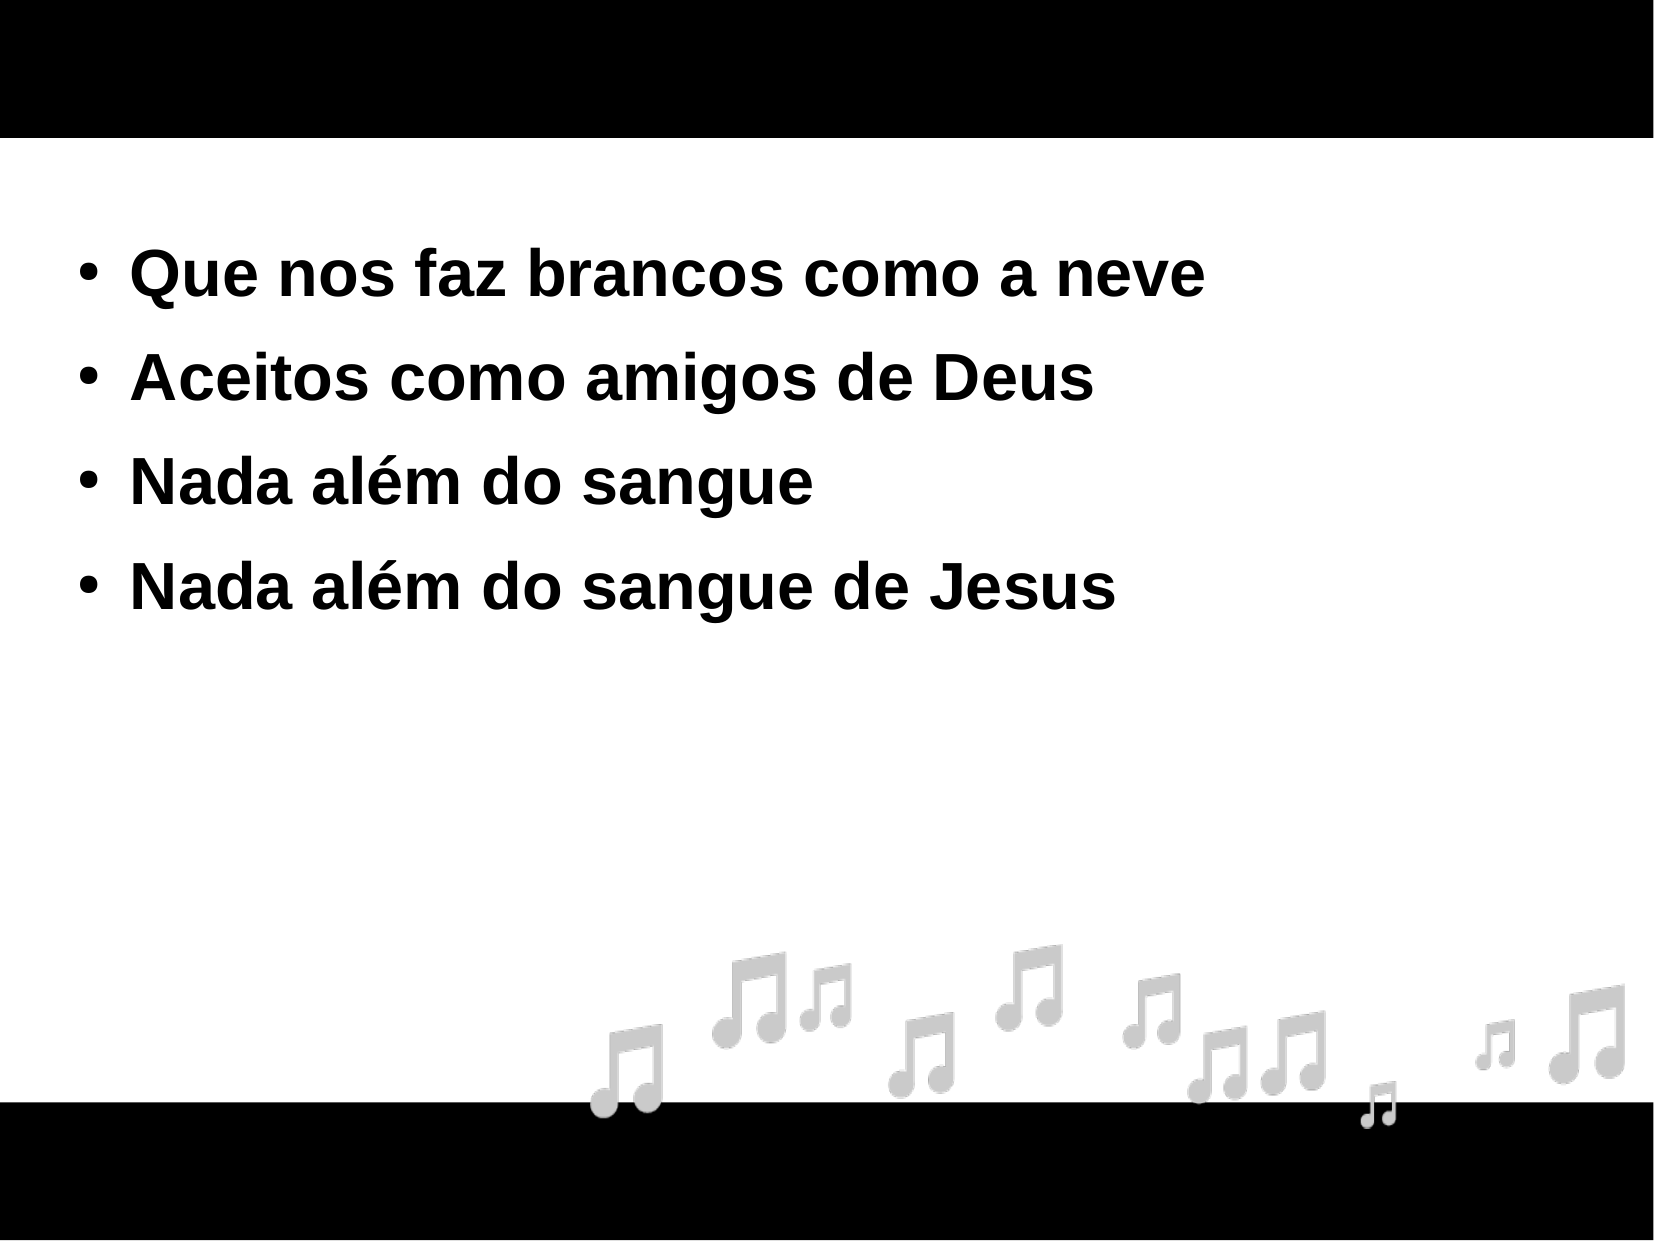

# Que nos faz brancos como a neve
Aceitos como amigos de Deus
Nada além do sangue
Nada além do sangue de Jesus